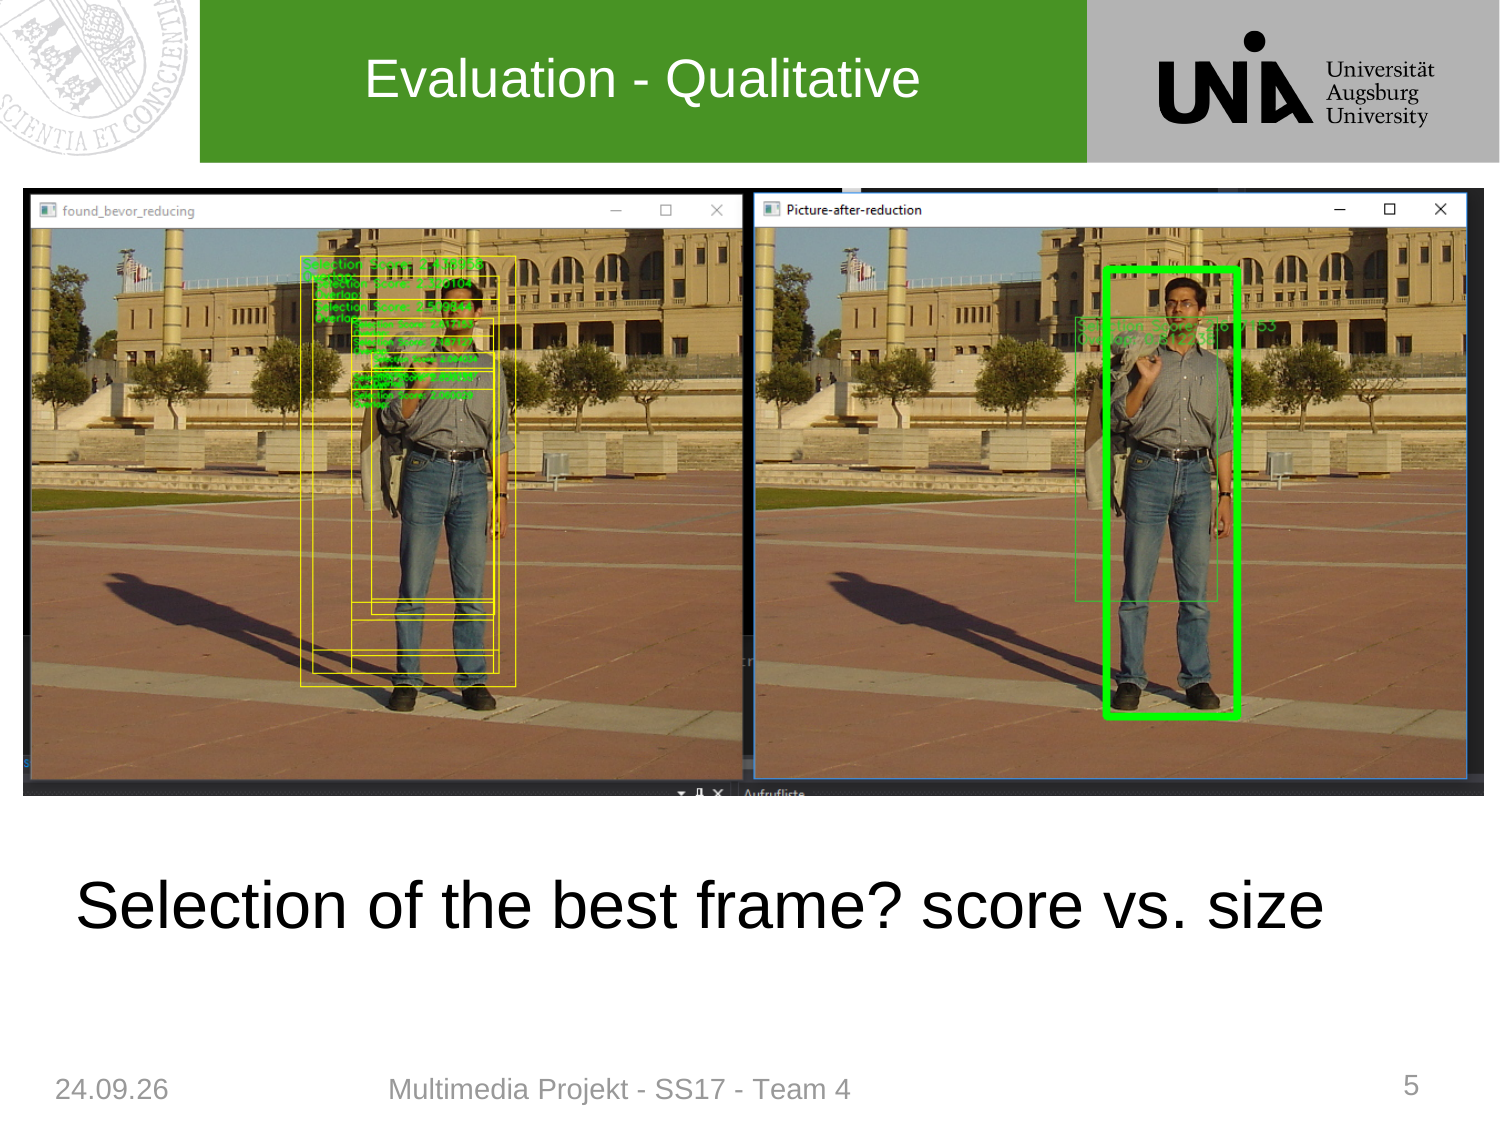

# Evaluation - Qualitative
Selection of the best frame? score vs. size
5
Multimedia Projekt - SS17 - Team 4